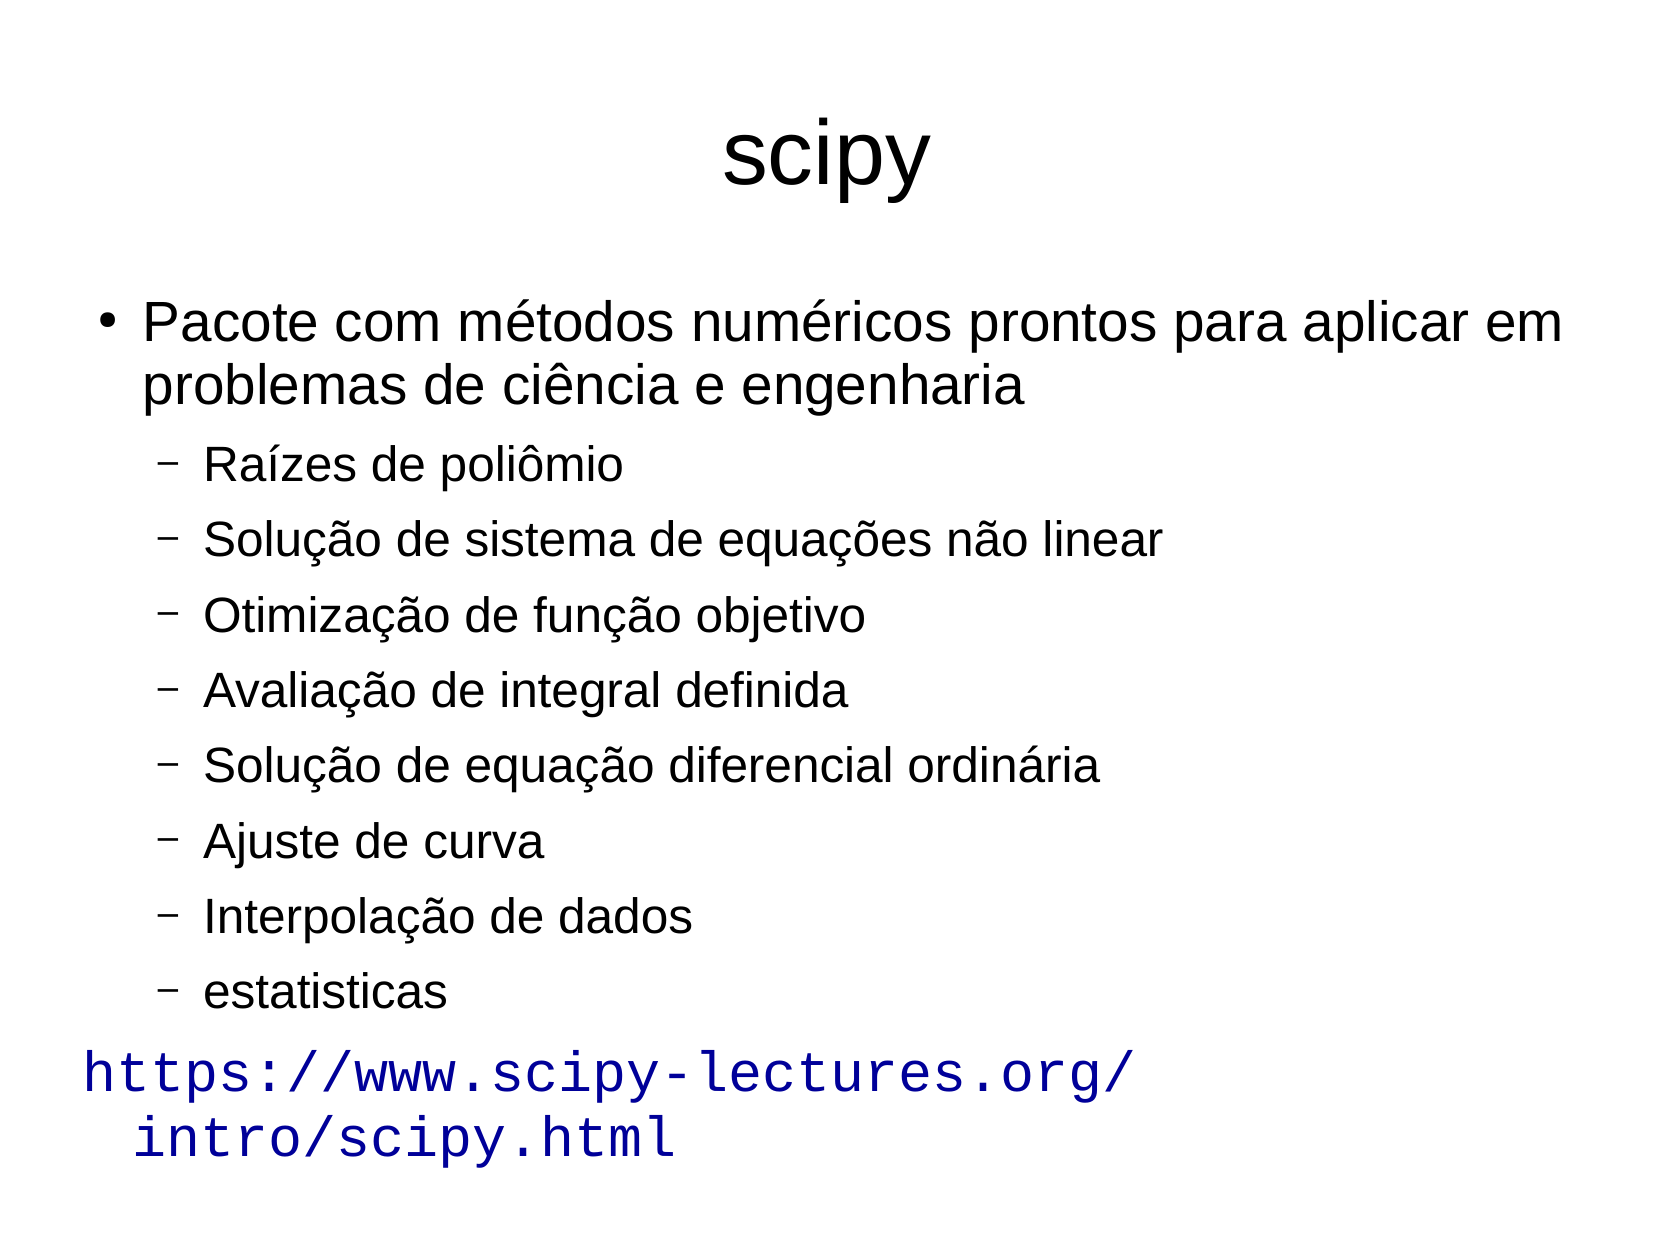

# scipy
Pacote com métodos numéricos prontos para aplicar em problemas de ciência e engenharia
Raízes de poliômio
Solução de sistema de equações não linear
Otimização de função objetivo
Avaliação de integral definida
Solução de equação diferencial ordinária
Ajuste de curva
Interpolação de dados
estatisticas
https://www.scipy-lectures.org/
intro/scipy.html